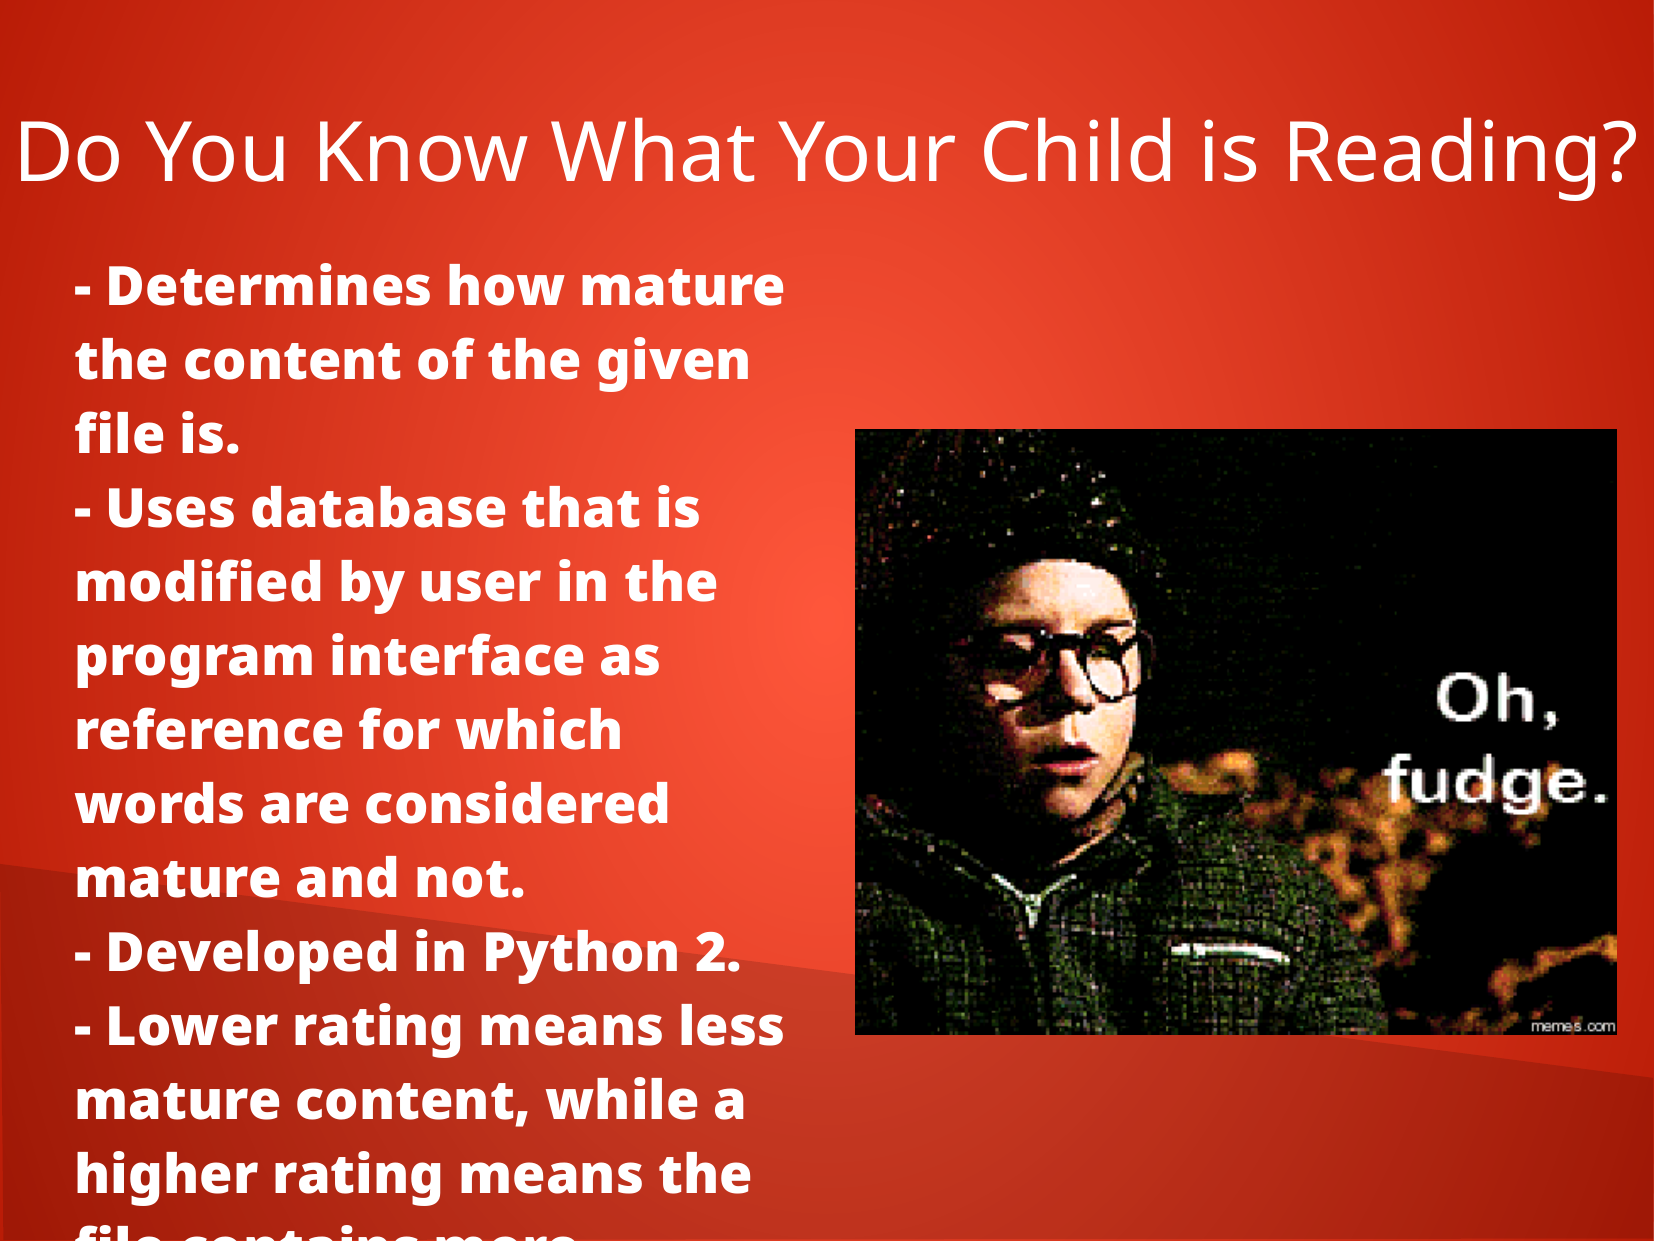

# Do You Know What Your Child is Reading?
- Determines how mature the content of the given file is.
- Uses database that is modified by user in the program interface as reference for which words are considered mature and not.
- Developed in Python 2.
- Lower rating means less mature content, while a higher rating means the file contains more mature content.